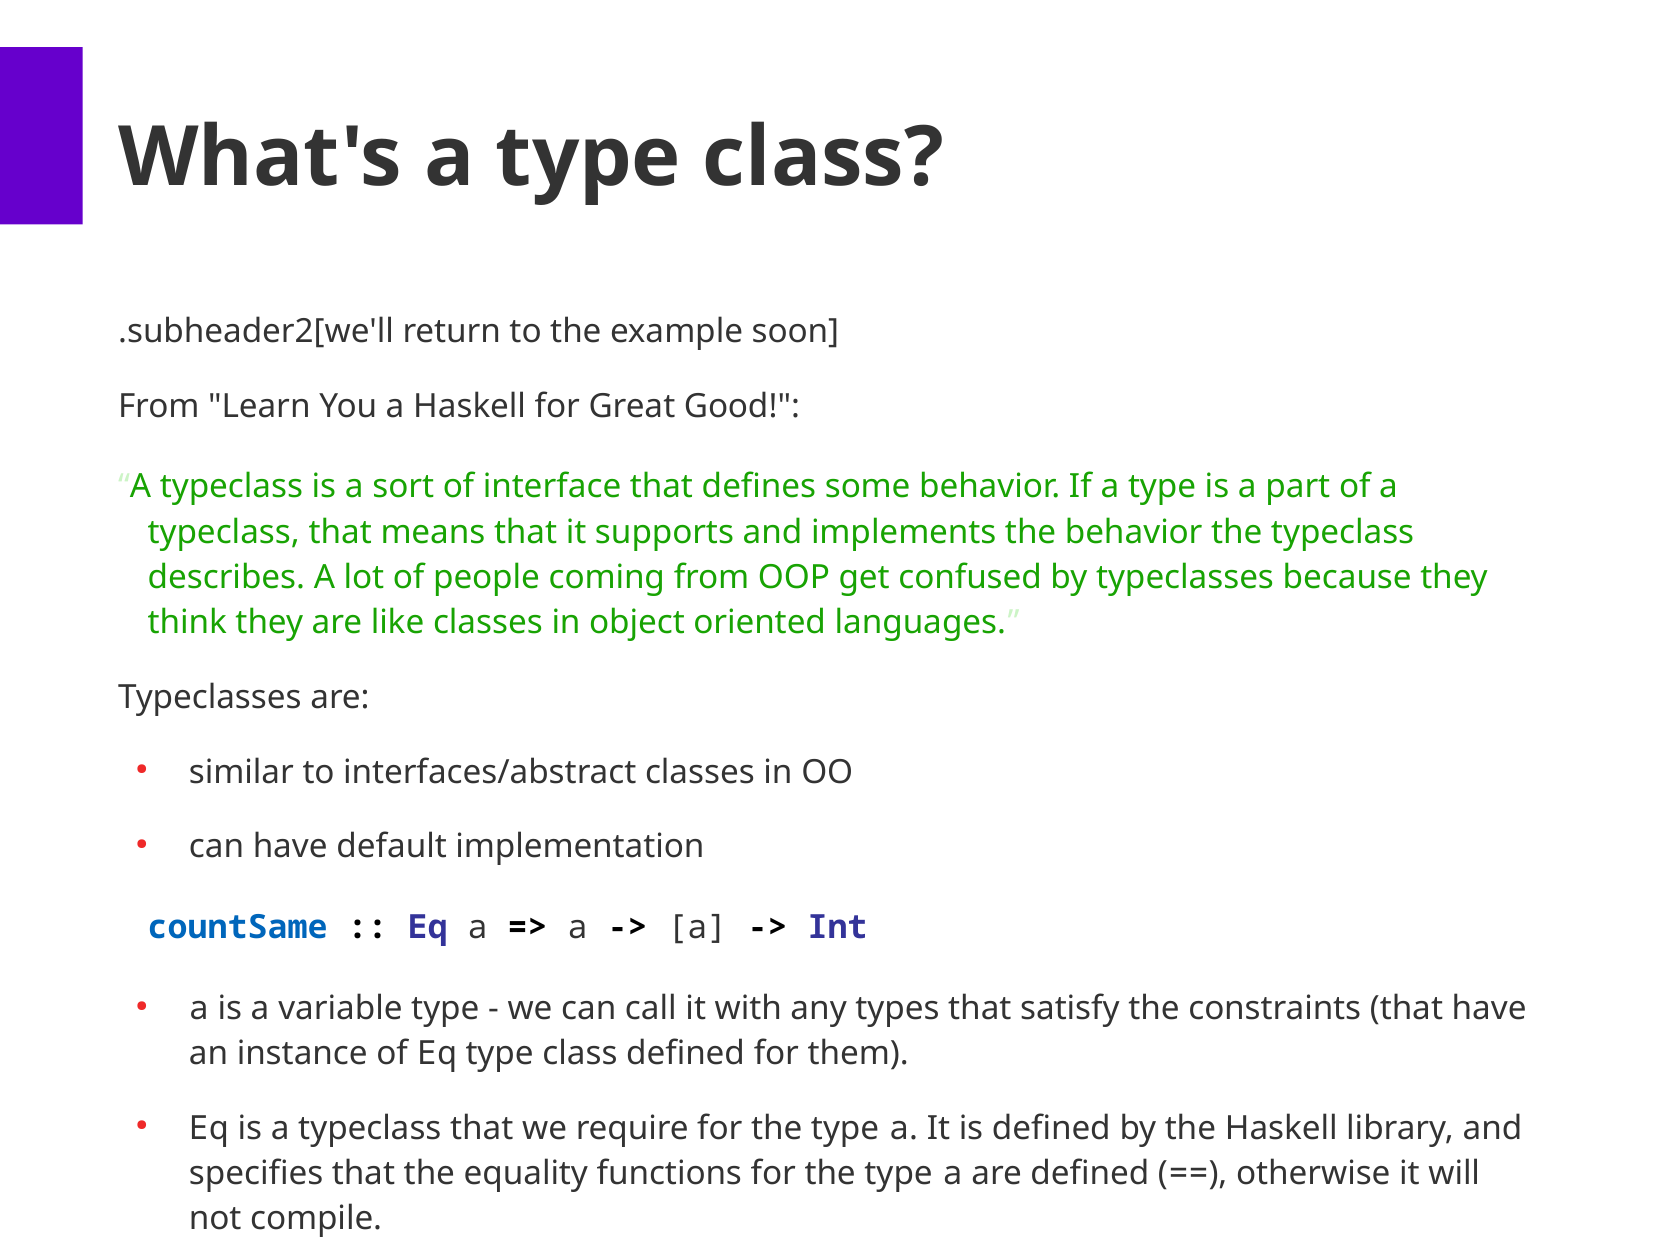

# What's a type class?
.subheader2[we'll return to the example soon]
From "Learn You a Haskell for Great Good!":
“A typeclass is a sort of interface that defines some behavior. If a type is a part of a typeclass, that means that it supports and implements the behavior the typeclass describes. A lot of people coming from OOP get confused by typeclasses because they think they are like classes in object oriented languages.”
Typeclasses are:
similar to interfaces/abstract classes in OO
can have default implementation
countSame :: Eq a => a -> [a] -> Int
a is a variable type - we can call it with any types that satisfy the constraints (that have an instance of Eq type class defined for them).
Eq is a typeclass that we require for the type a. It is defined by the Haskell library, and specifies that the equality functions for the type a are defined (==), otherwise it will not compile.